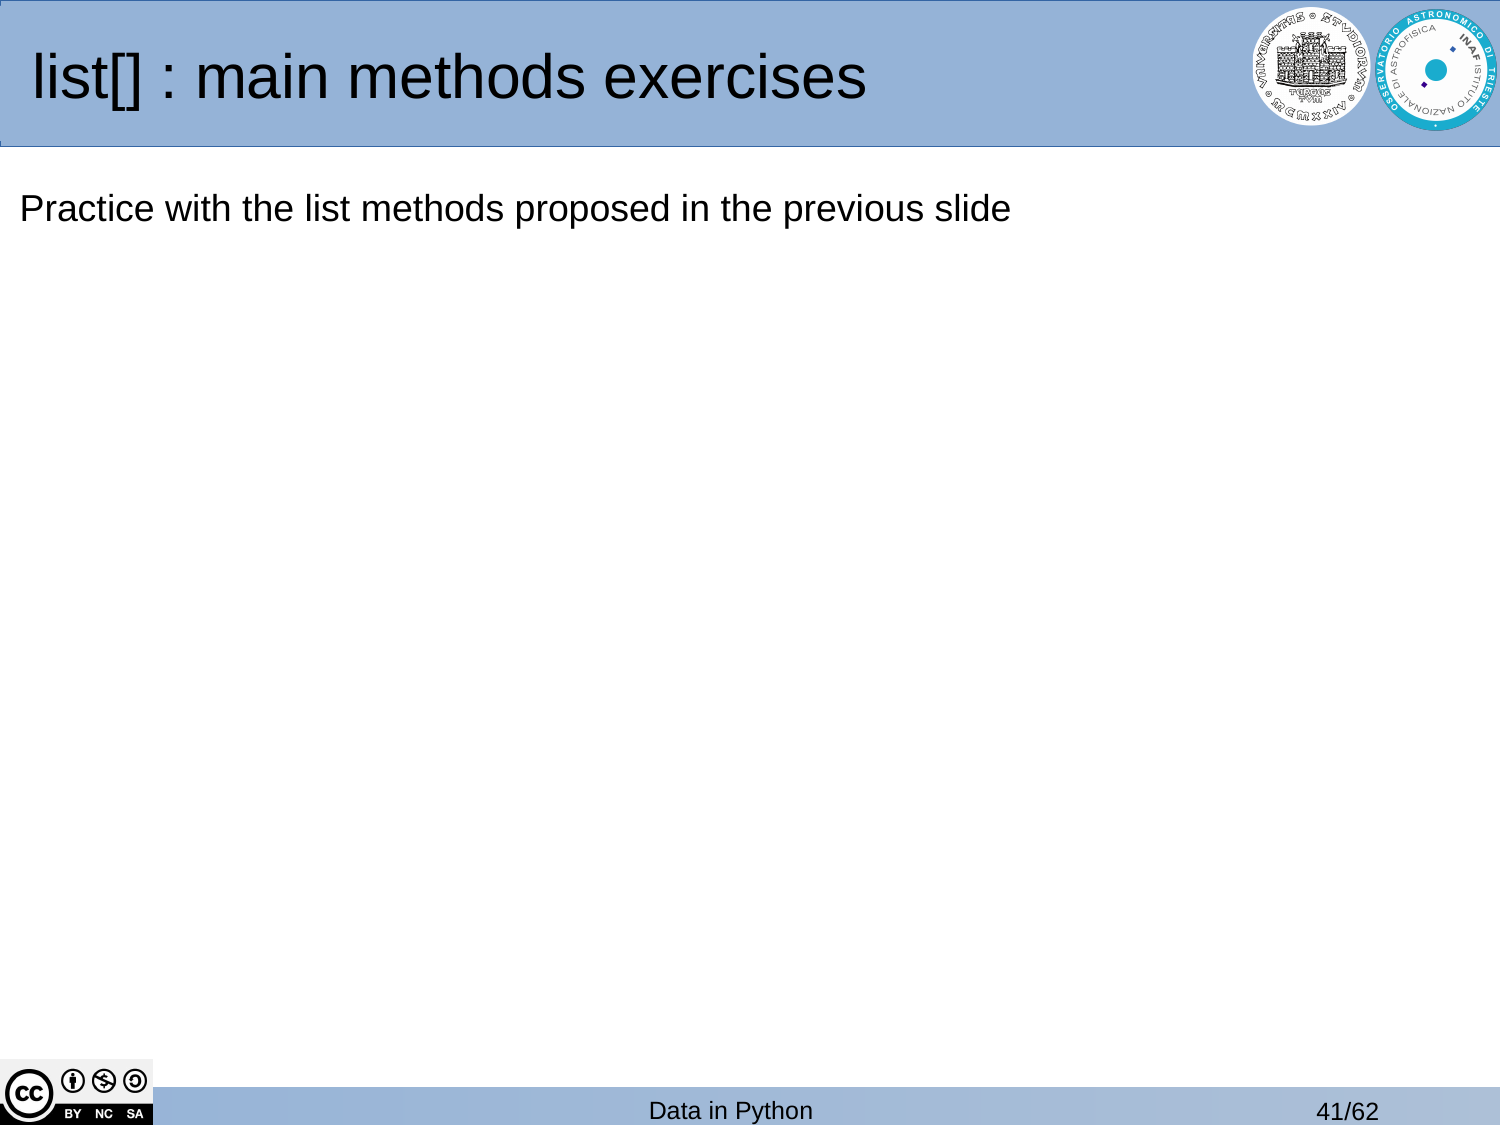

list[] : main methods exercises
# Practice with the list methods proposed in the previous slide
| |
| --- |